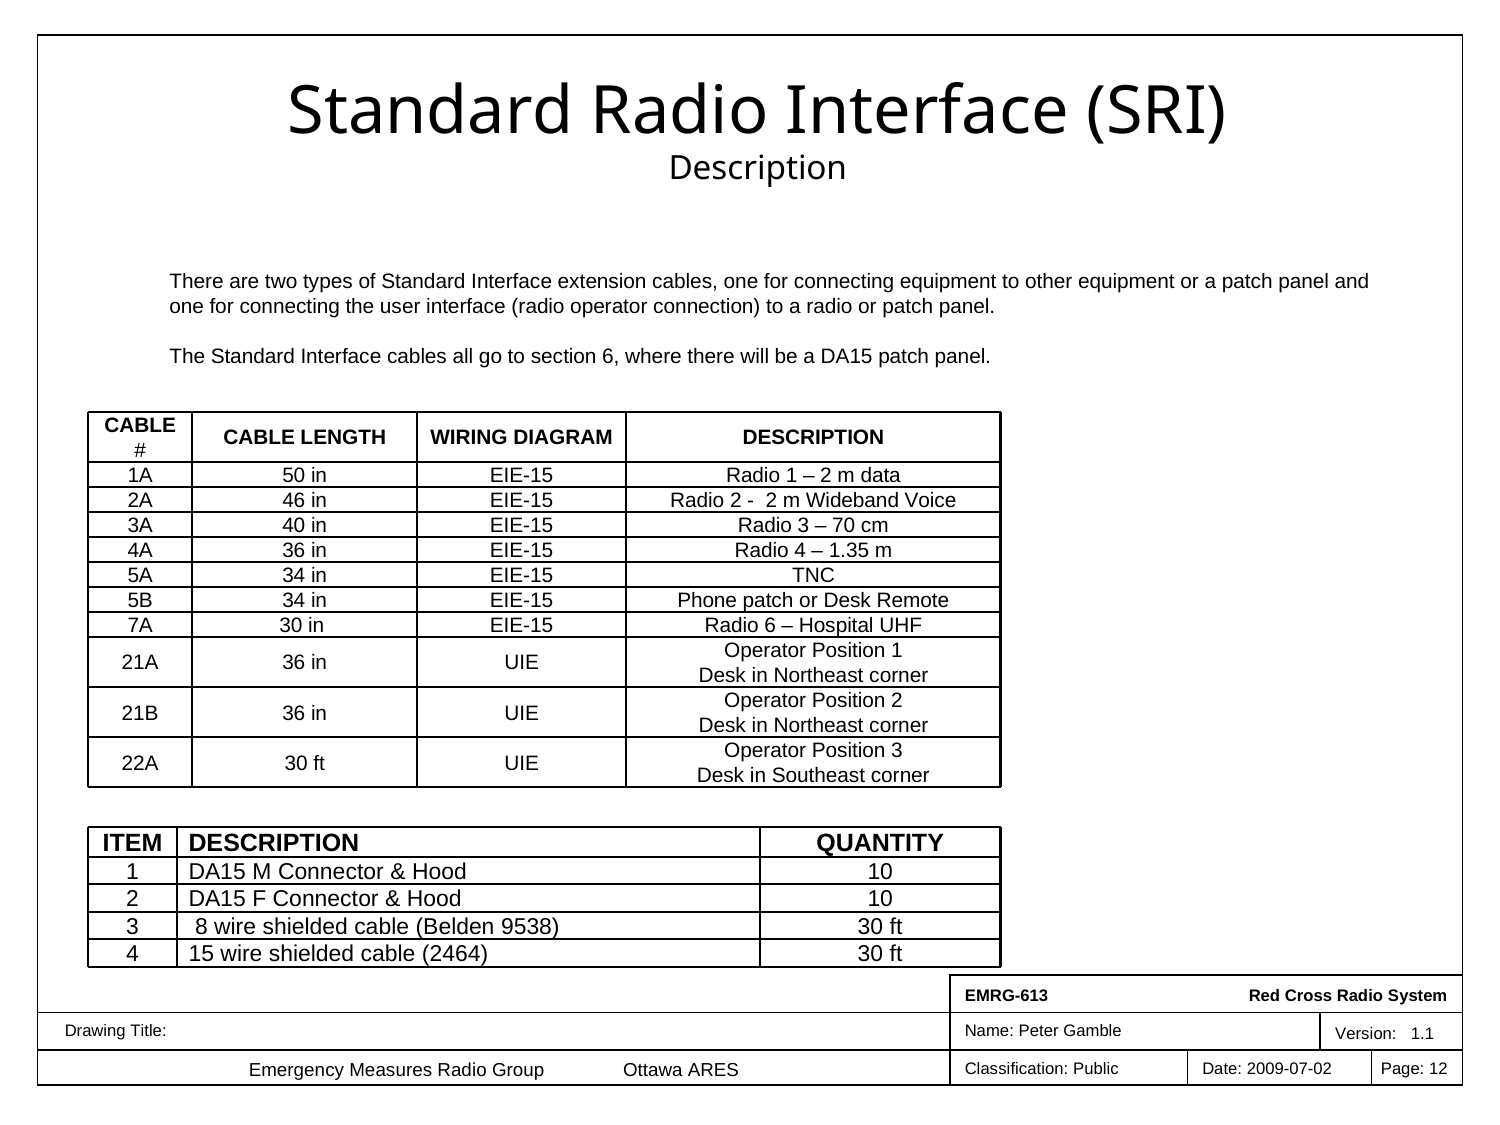

Standard Radio Interface (SRI)
Description
There are two types of Standard Interface extension cables, one for connecting equipment to other equipment or a patch panel and one for connecting the user interface (radio operator connection) to a radio or patch panel.
The Standard Interface cables all go to section 6, where there will be a DA15 patch panel.
CABLE #
CABLE LENGTH
WIRING DIAGRAM
DESCRIPTION
1A
50 in
EIE-15
Radio 1 – 2 m data
2A
46 in
EIE-15
Radio 2 - 2 m Wideband Voice
3A
40 in
EIE-15
Radio 3 – 70 cm
4A
36 in
EIE-15
Radio 4 – 1.35 m
5A
34 in
EIE-15
TNC
5B
34 in
EIE-15
Phone patch or Desk Remote
7A
30 in
EIE-15
Radio 6 – Hospital UHF
21A
36 in
UIE
Operator Position 1
Desk in Northeast corner
21B
36 in
UIE
Operator Position 2
Desk in Northeast corner
22A
30 ft
UIE
Operator Position 3
Desk in Southeast corner
ITEM
DESCRIPTION
QUANTITY
1
DA15 M Connector & Hood
10
2
DA15 F Connector & Hood
10
3
 8 wire shielded cable (Belden 9538)
30 ft
4
15 wire shielded cable (2464)
30 ft
Emergency Measures Radio Group Ottawa ARES
Page: